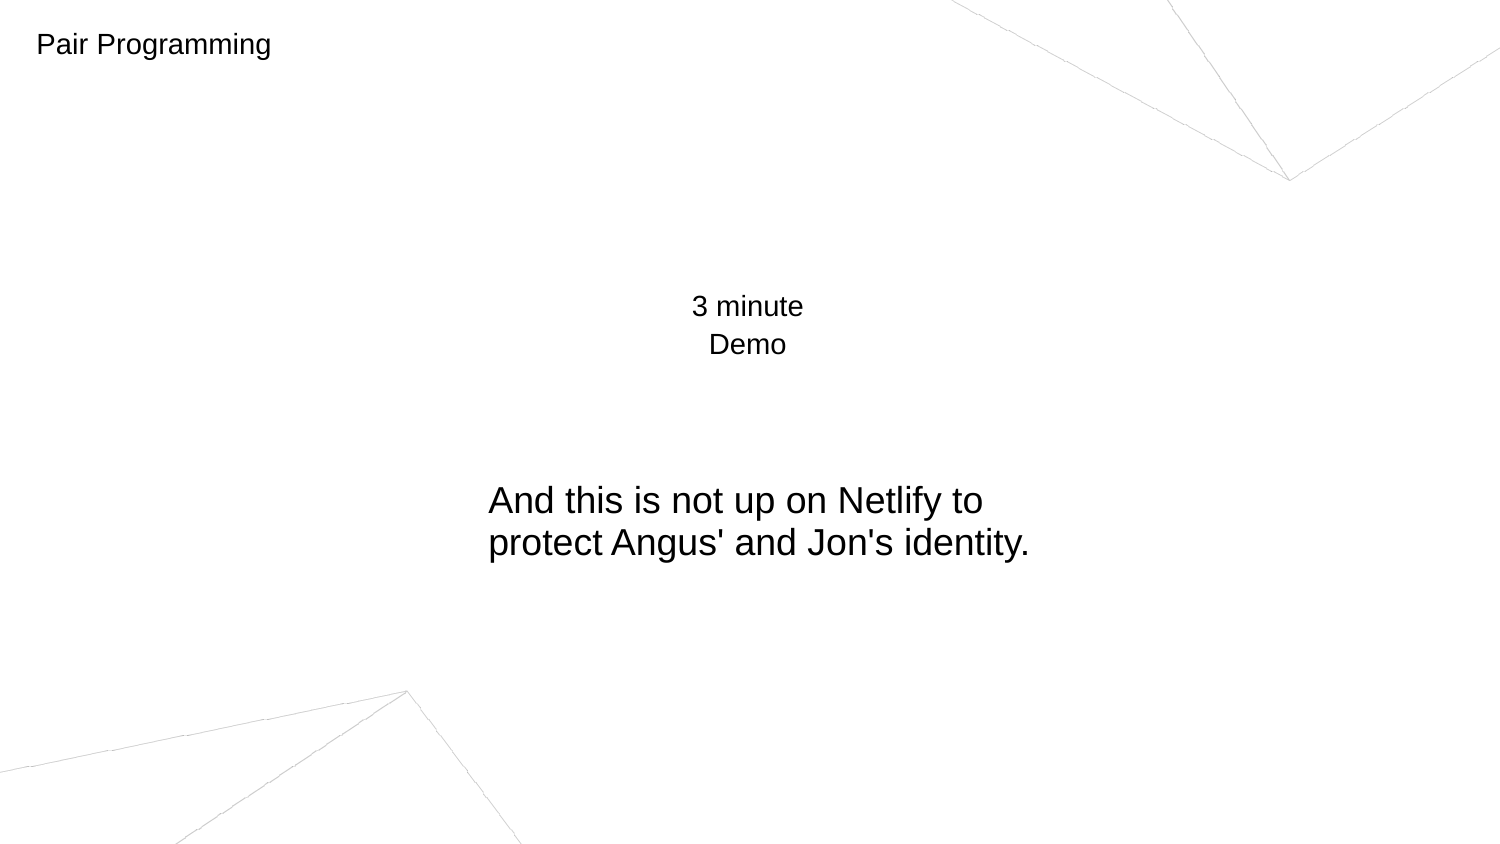

# Pair Programming
3 minute
Demo
And this is not up on Netlify to
protect Angus' and Jon's identity.